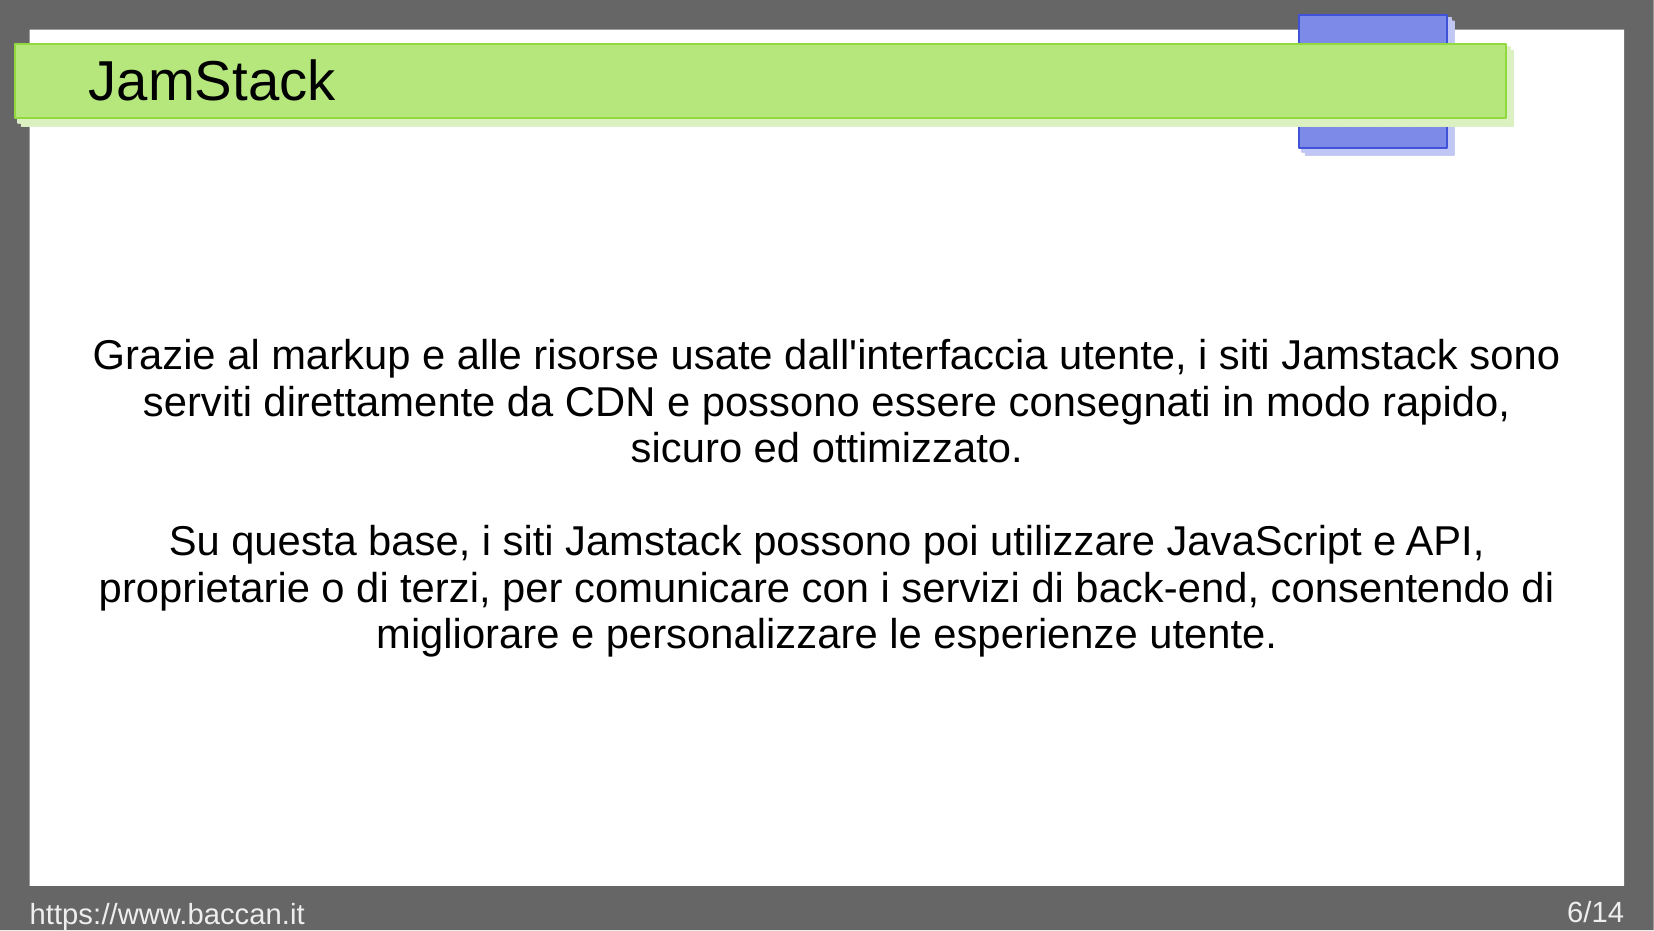

# JamStack
Grazie al markup e alle risorse usate dall'interfaccia utente, i siti Jamstack sono serviti direttamente da CDN e possono essere consegnati in modo rapido, sicuro ed ottimizzato.
Su questa base, i siti Jamstack possono poi utilizzare JavaScript e API, proprietarie o di terzi, per comunicare con i servizi di back-end, consentendo di migliorare e personalizzare le esperienze utente.
6
https://www.baccan.it